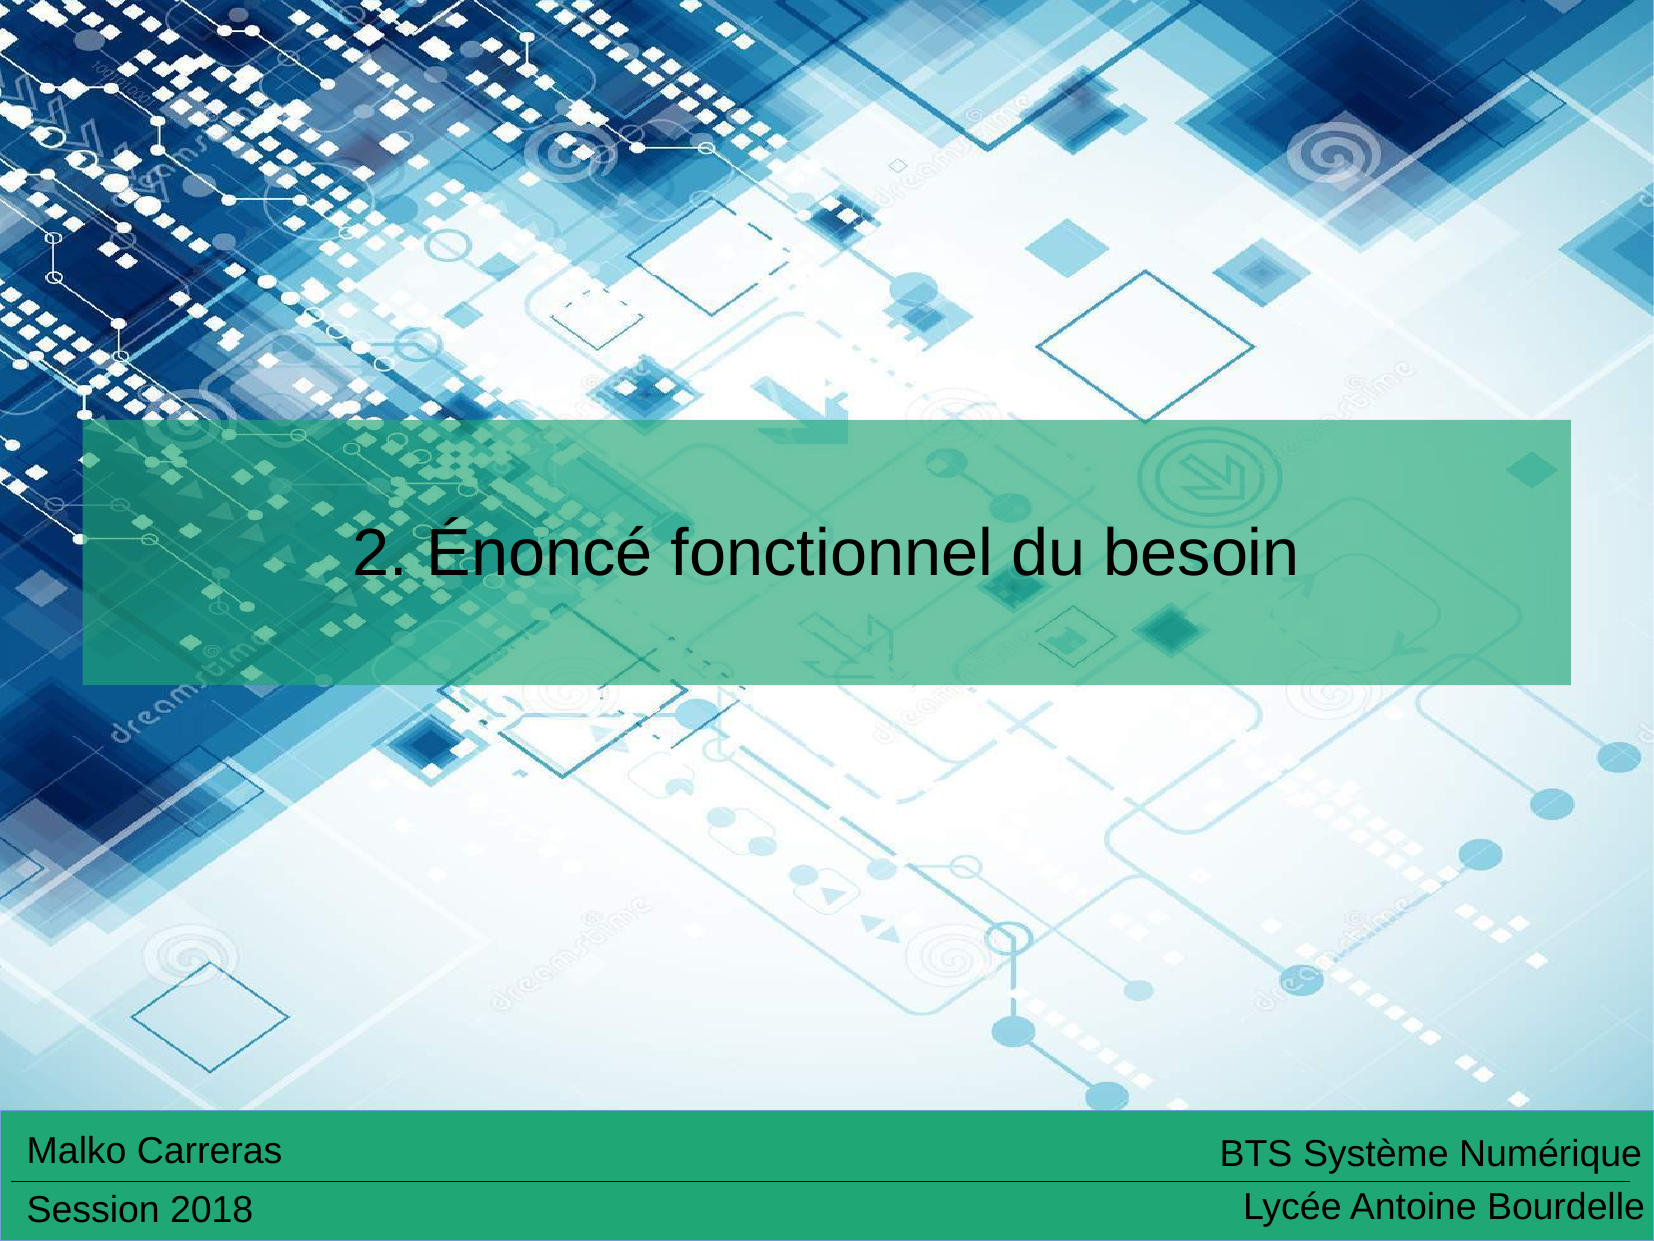

# 2. Énoncé fonctionnel du besoin
Malko Carreras
BTS Système Numérique
Lycée Antoine Bourdelle
Session 2018